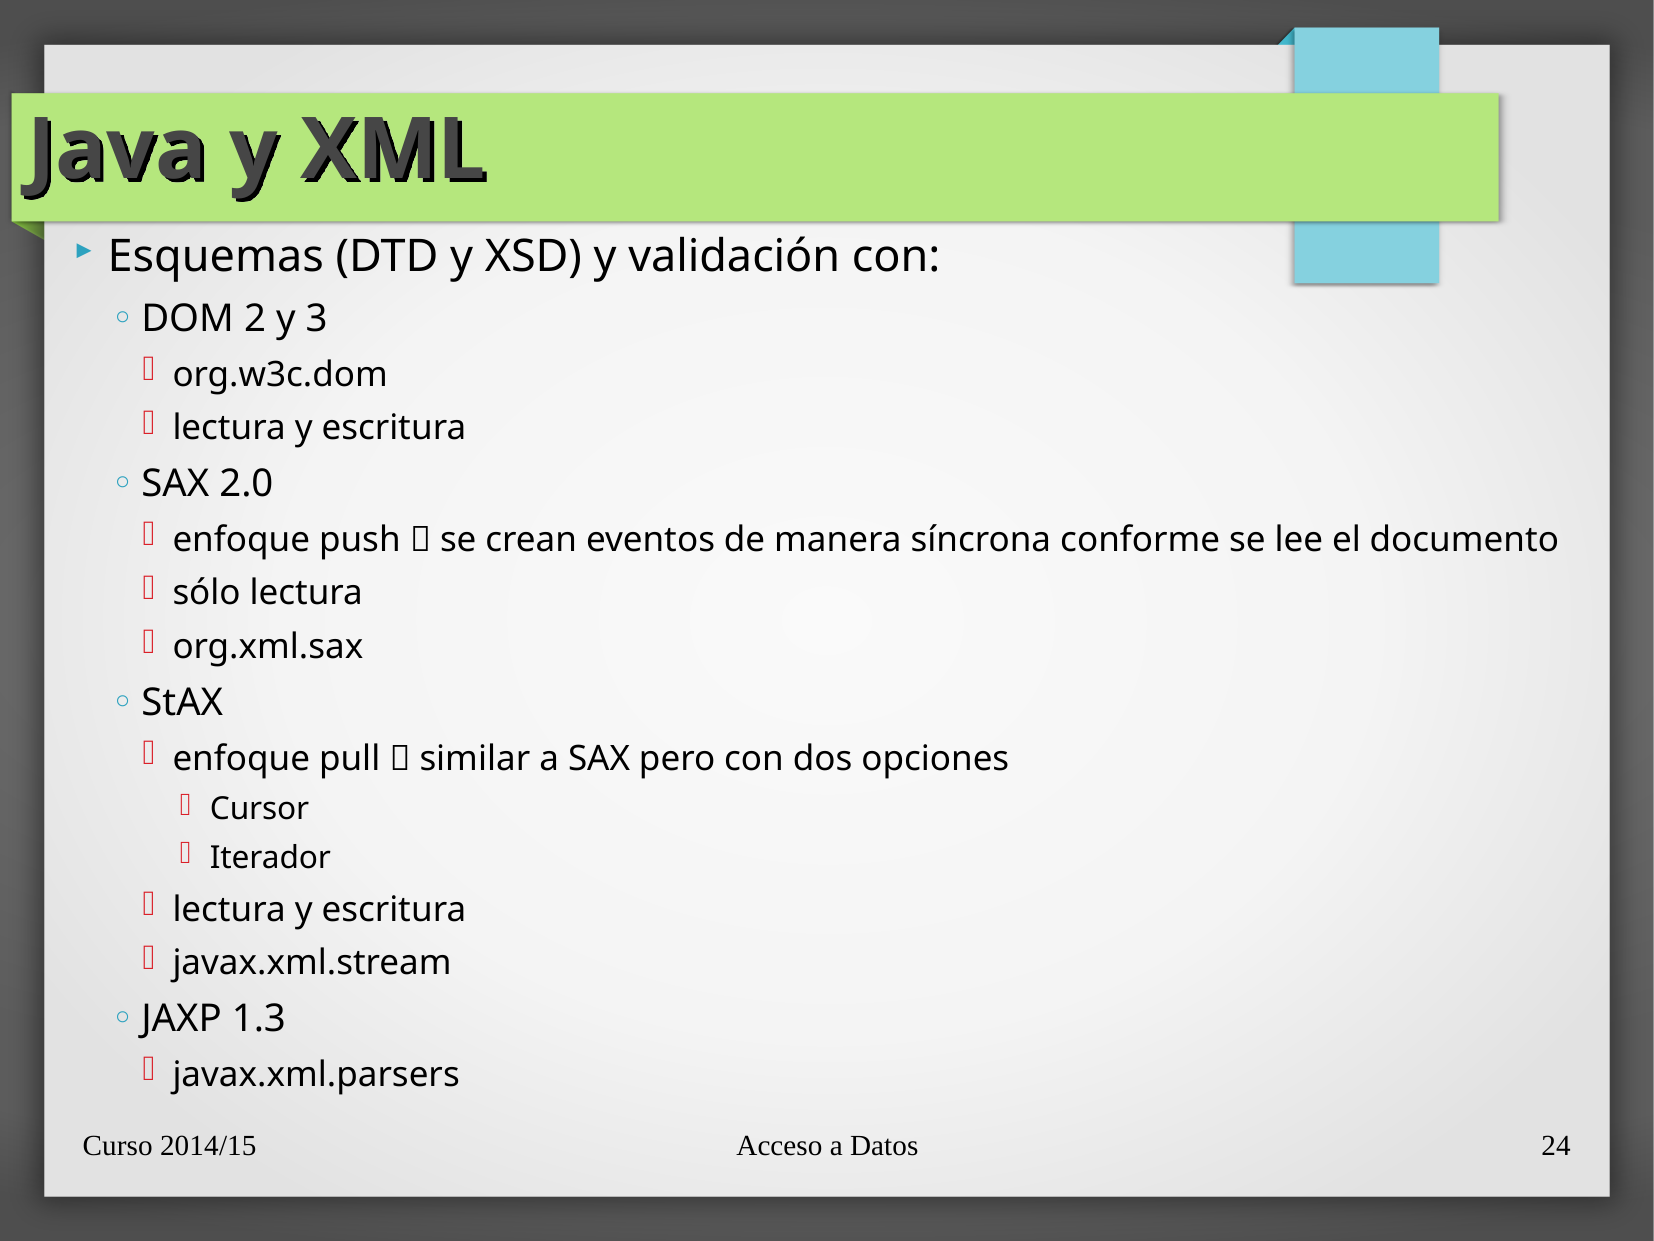

Java y XML
# Esquemas (DTD y XSD) y validación con:
DOM 2 y 3
org.w3c.dom
lectura y escritura
SAX 2.0
enfoque push  se crean eventos de manera síncrona conforme se lee el documento
sólo lectura
org.xml.sax
StAX
enfoque pull  similar a SAX pero con dos opciones
Cursor
Iterador
lectura y escritura
javax.xml.stream
JAXP 1.3
javax.xml.parsers
Curso 2014/15
Acceso a Datos
24